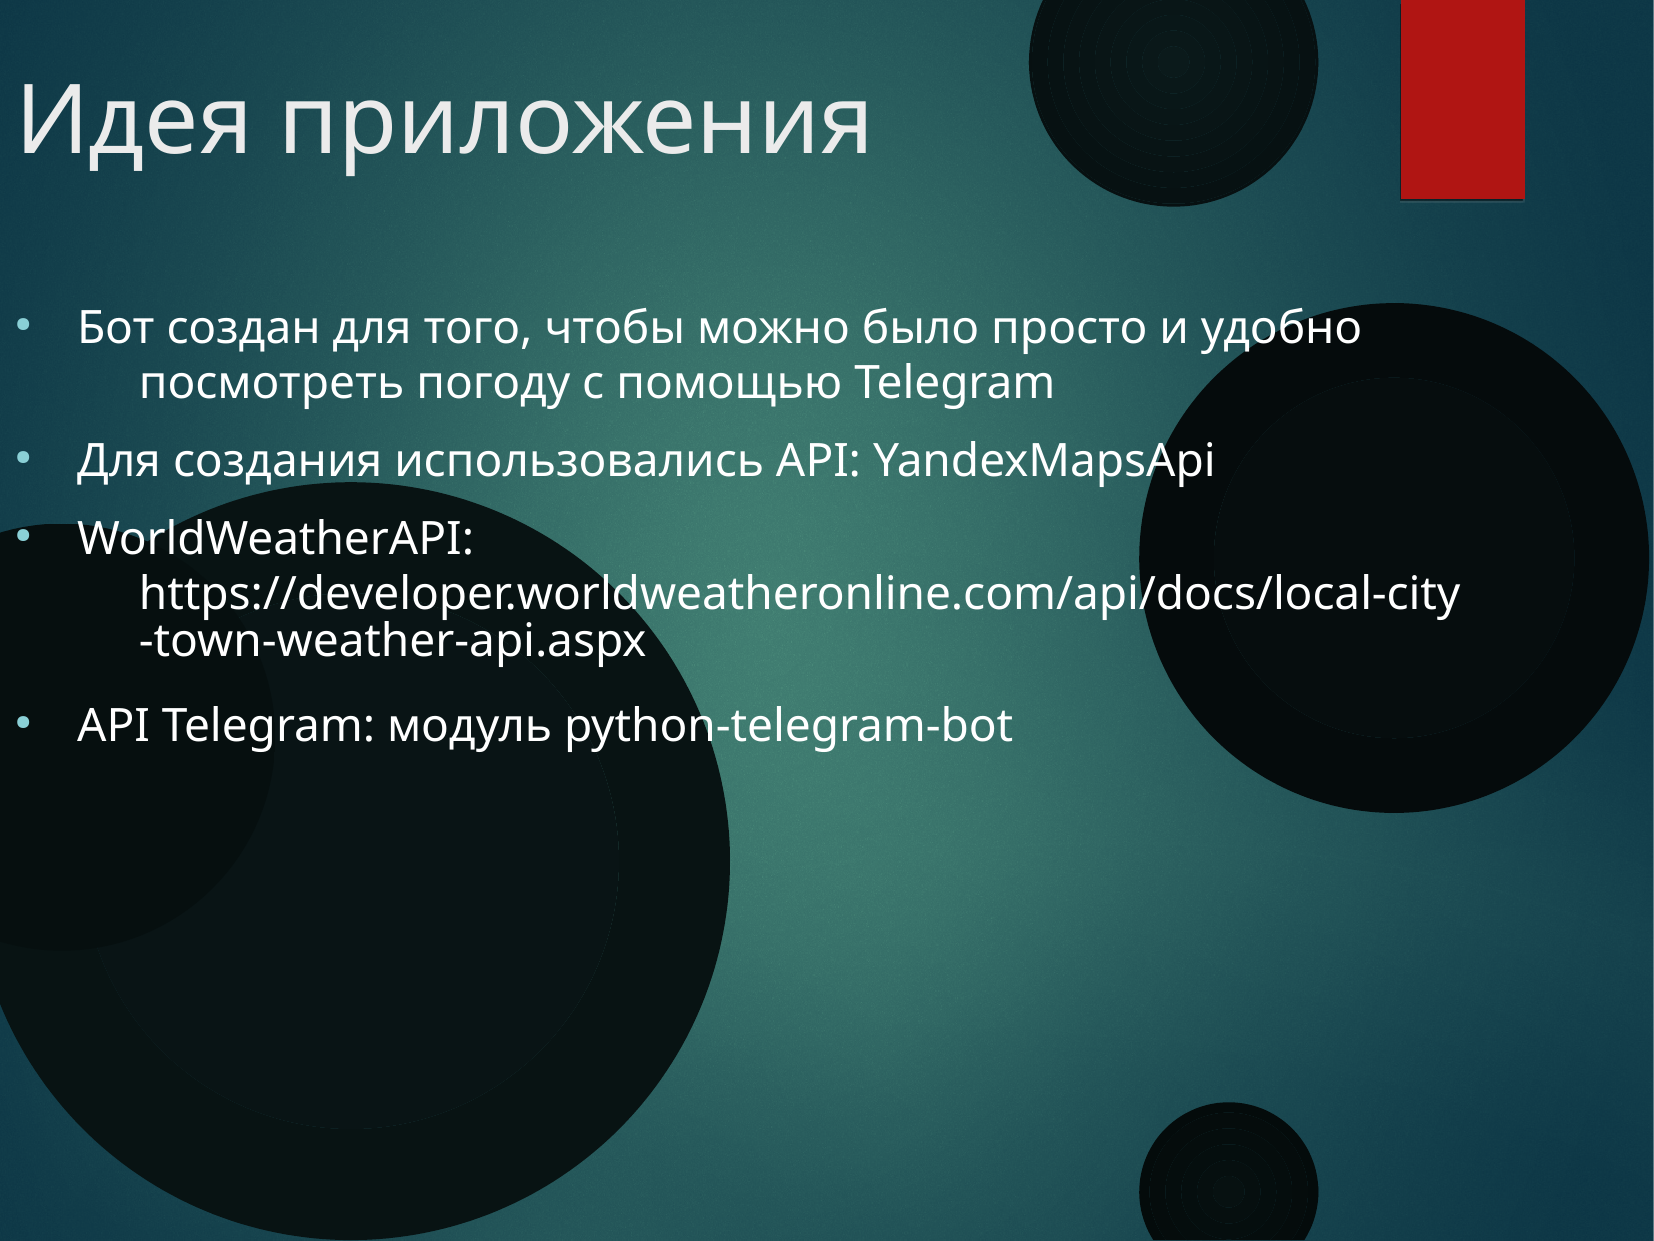

# Идея приложения
Бот создан для того, чтобы можно было просто и удобно посмотреть погоду с помощью Telegram
Для создания использовались API: YandexMapsApi
WorldWeatherAPI: https://developer.worldweatheronline.com/api/docs/local-city-town-weather-api.aspx
API Telegram: модуль python-telegram-bot